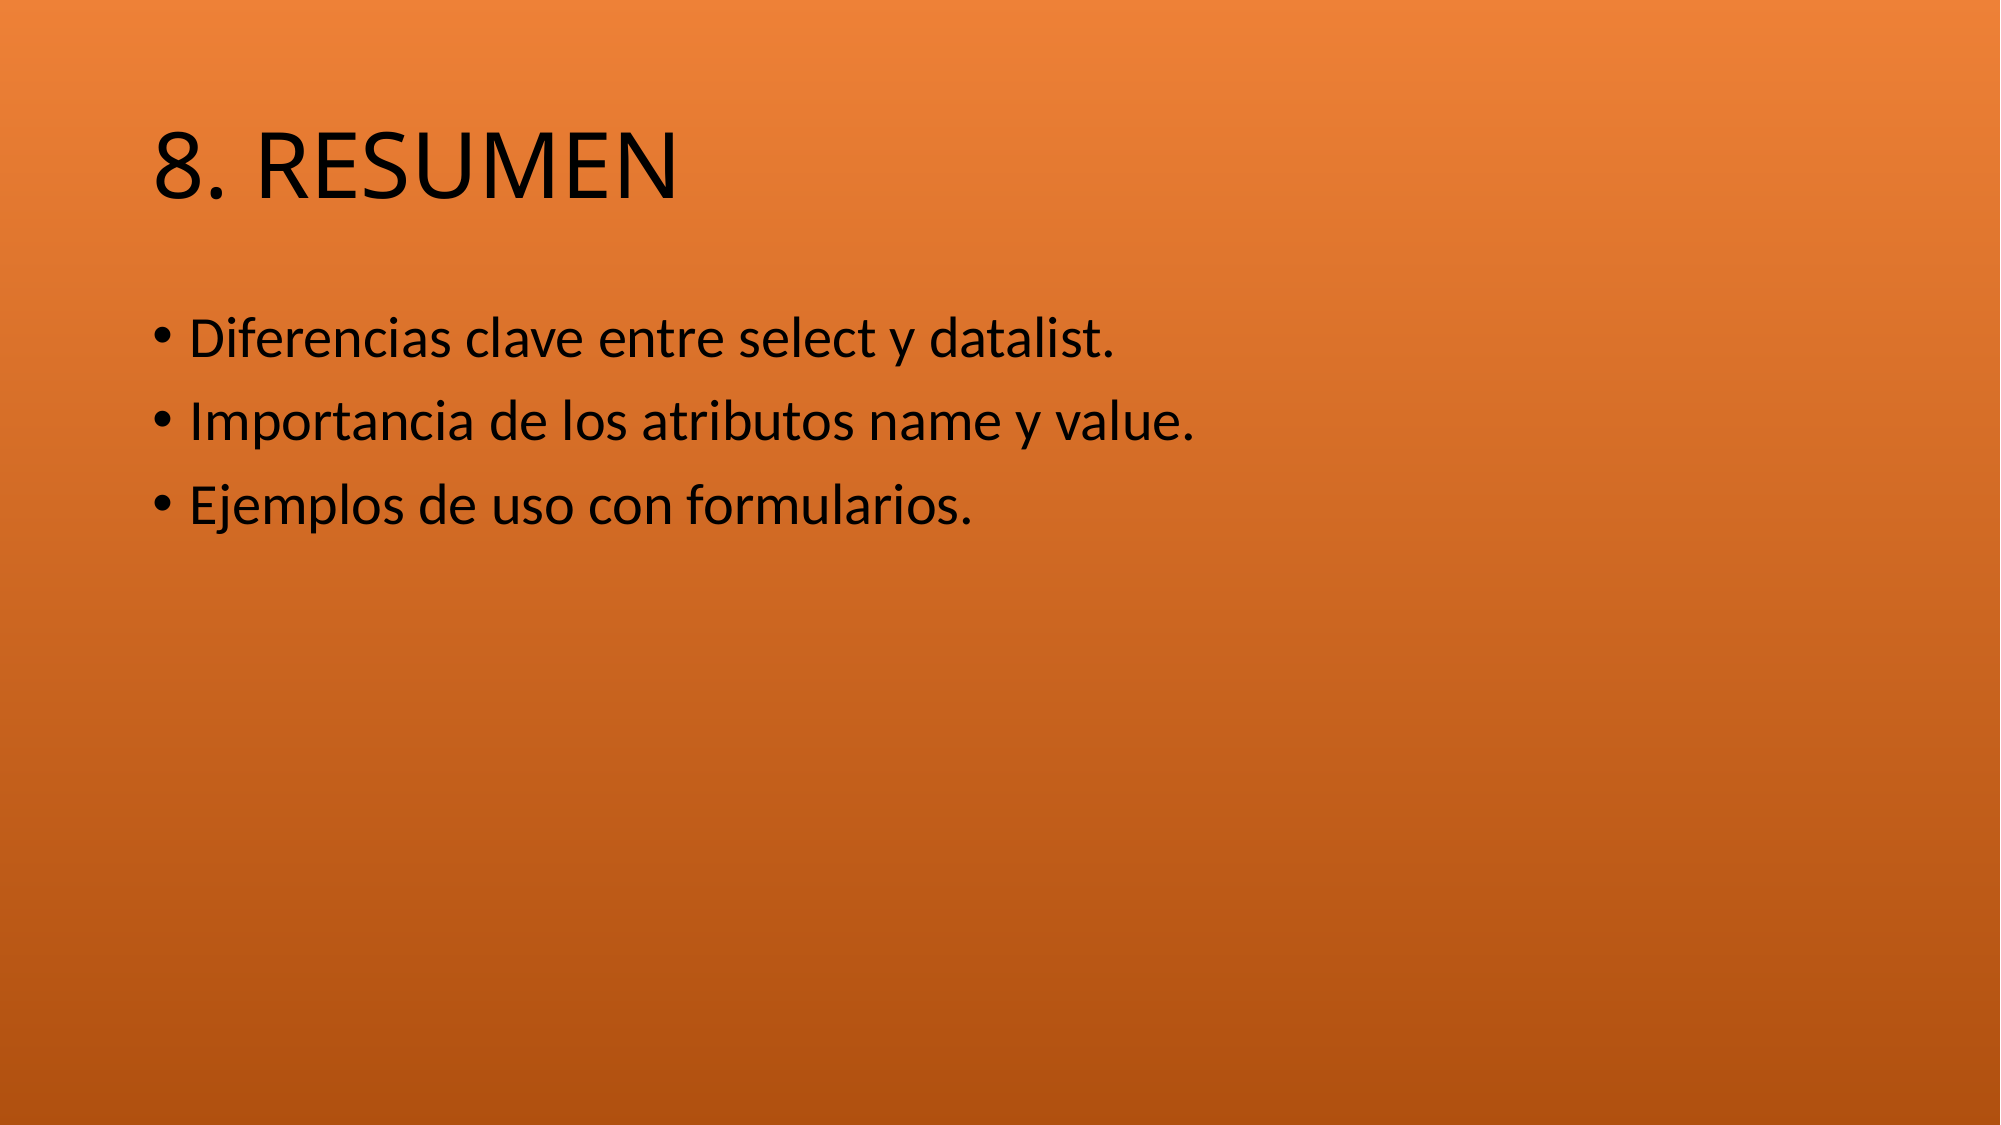

# 8. RESUMEN
Diferencias clave entre select y datalist.
Importancia de los atributos name y value.
Ejemplos de uso con formularios.